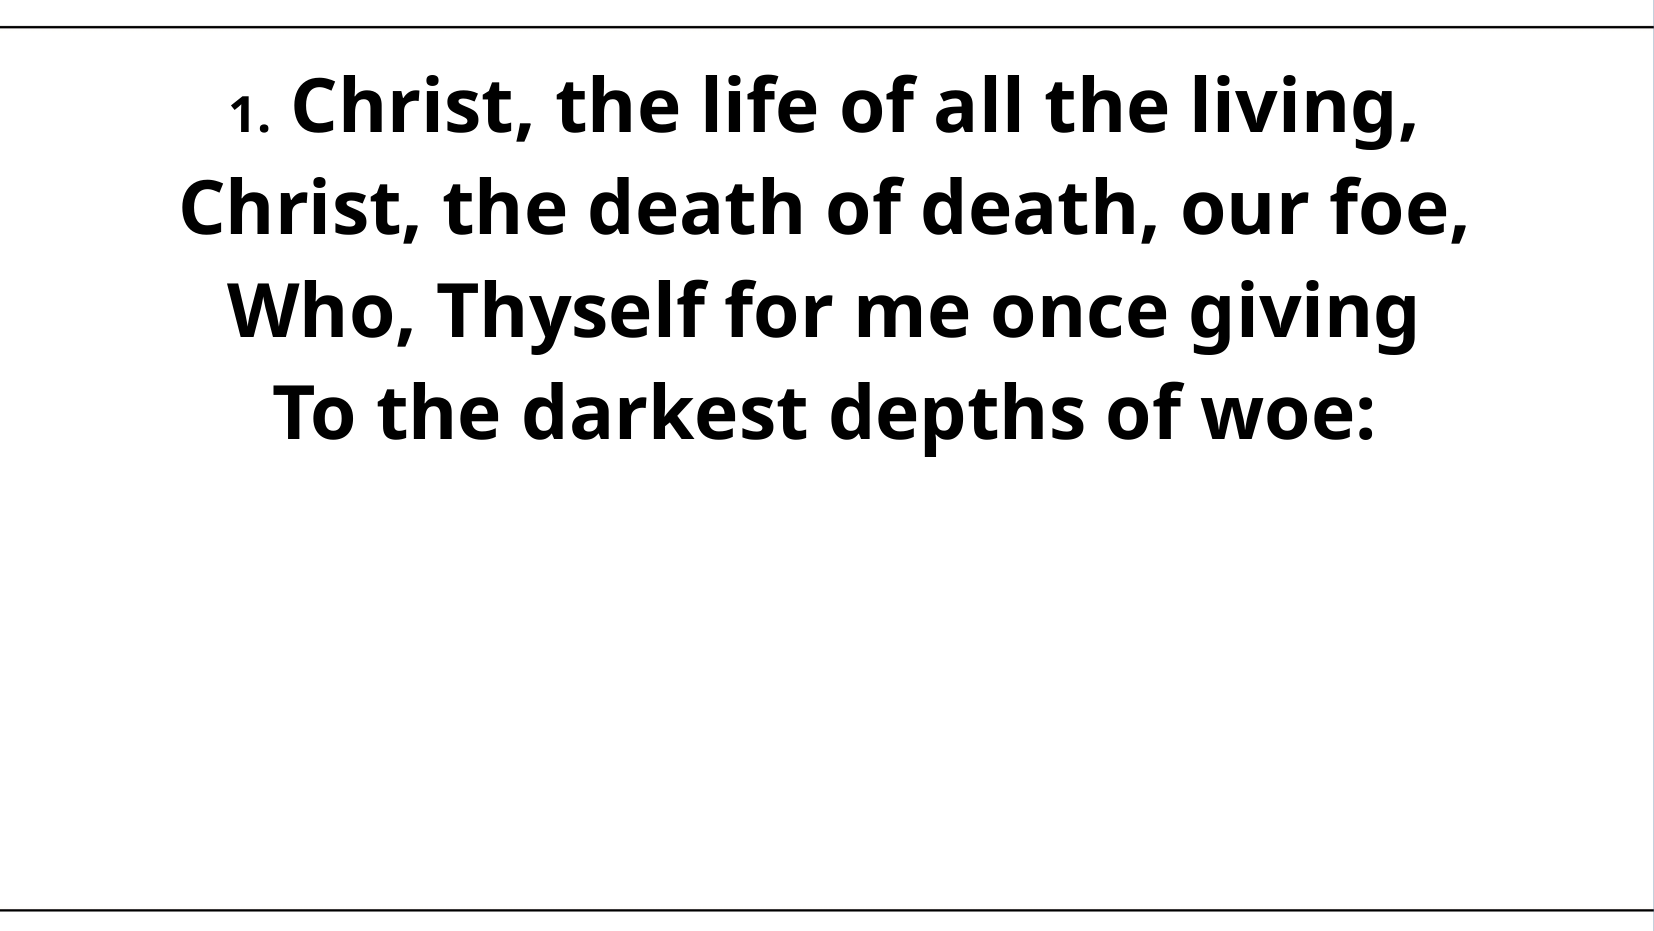

1. Christ, the life of all the living,
Christ, the death of death, our foe,
Who, Thyself for me once giving
To the darkest depths of woe: